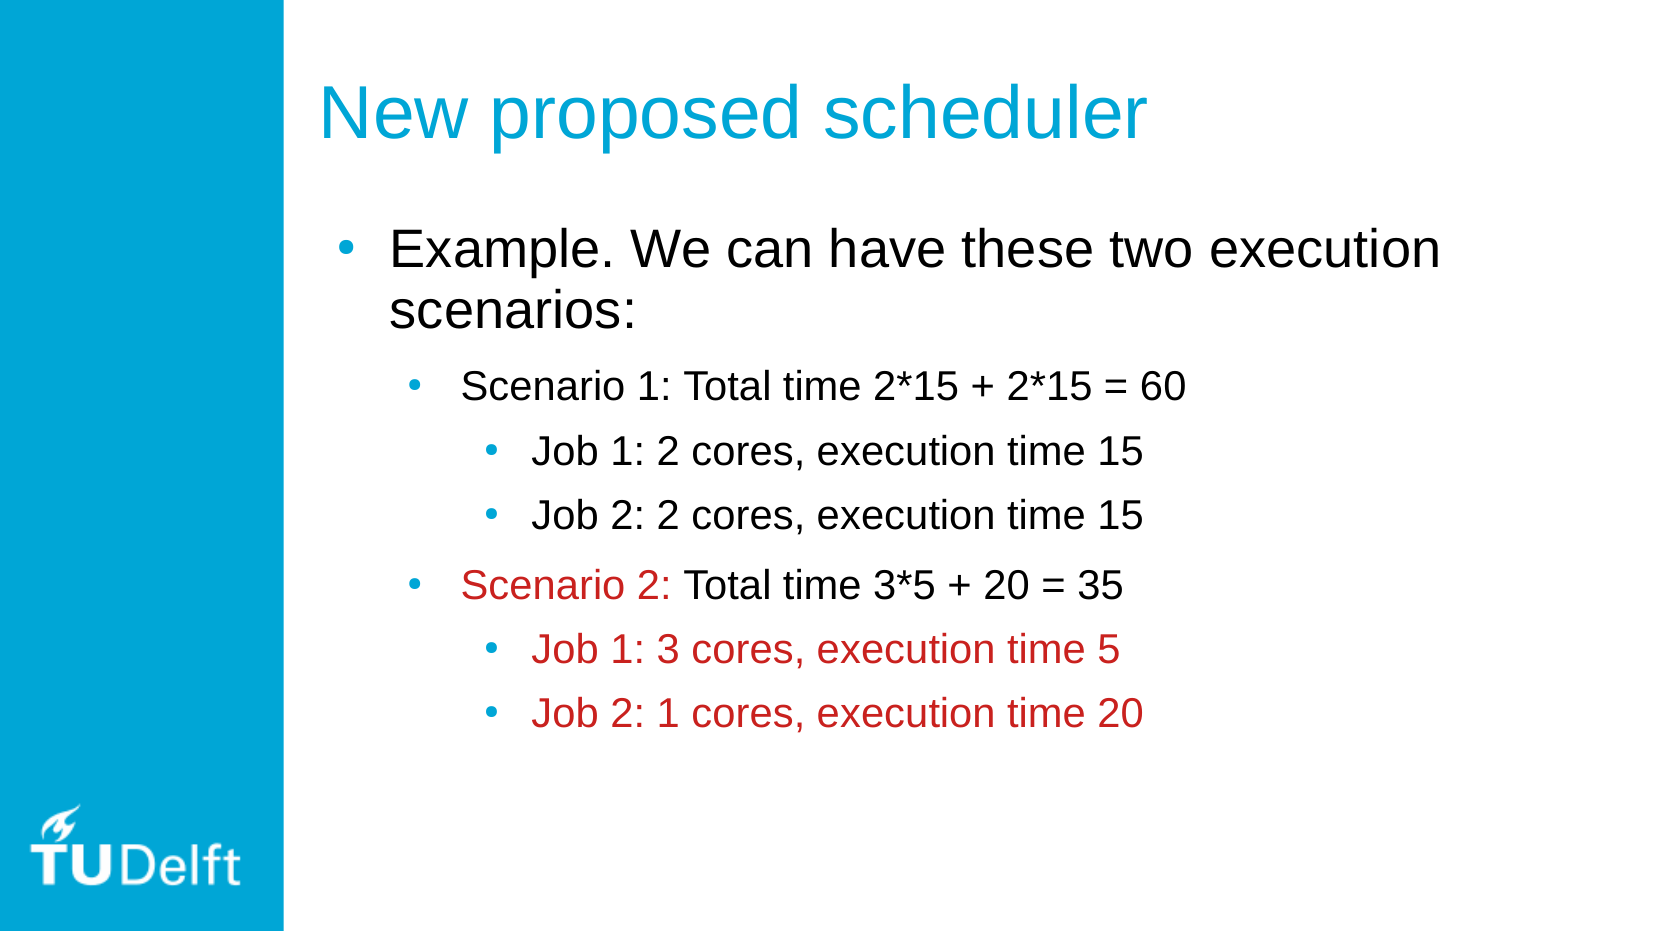

# New proposed scheduler
Example. We can have these two execution scenarios:
Scenario 1: Total time 2*15 + 2*15 = 60
Job 1: 2 cores, execution time 15
Job 2: 2 cores, execution time 15
Scenario 2: Total time 3*5 + 20 = 35
Job 1: 3 cores, execution time 5
Job 2: 1 cores, execution time 20